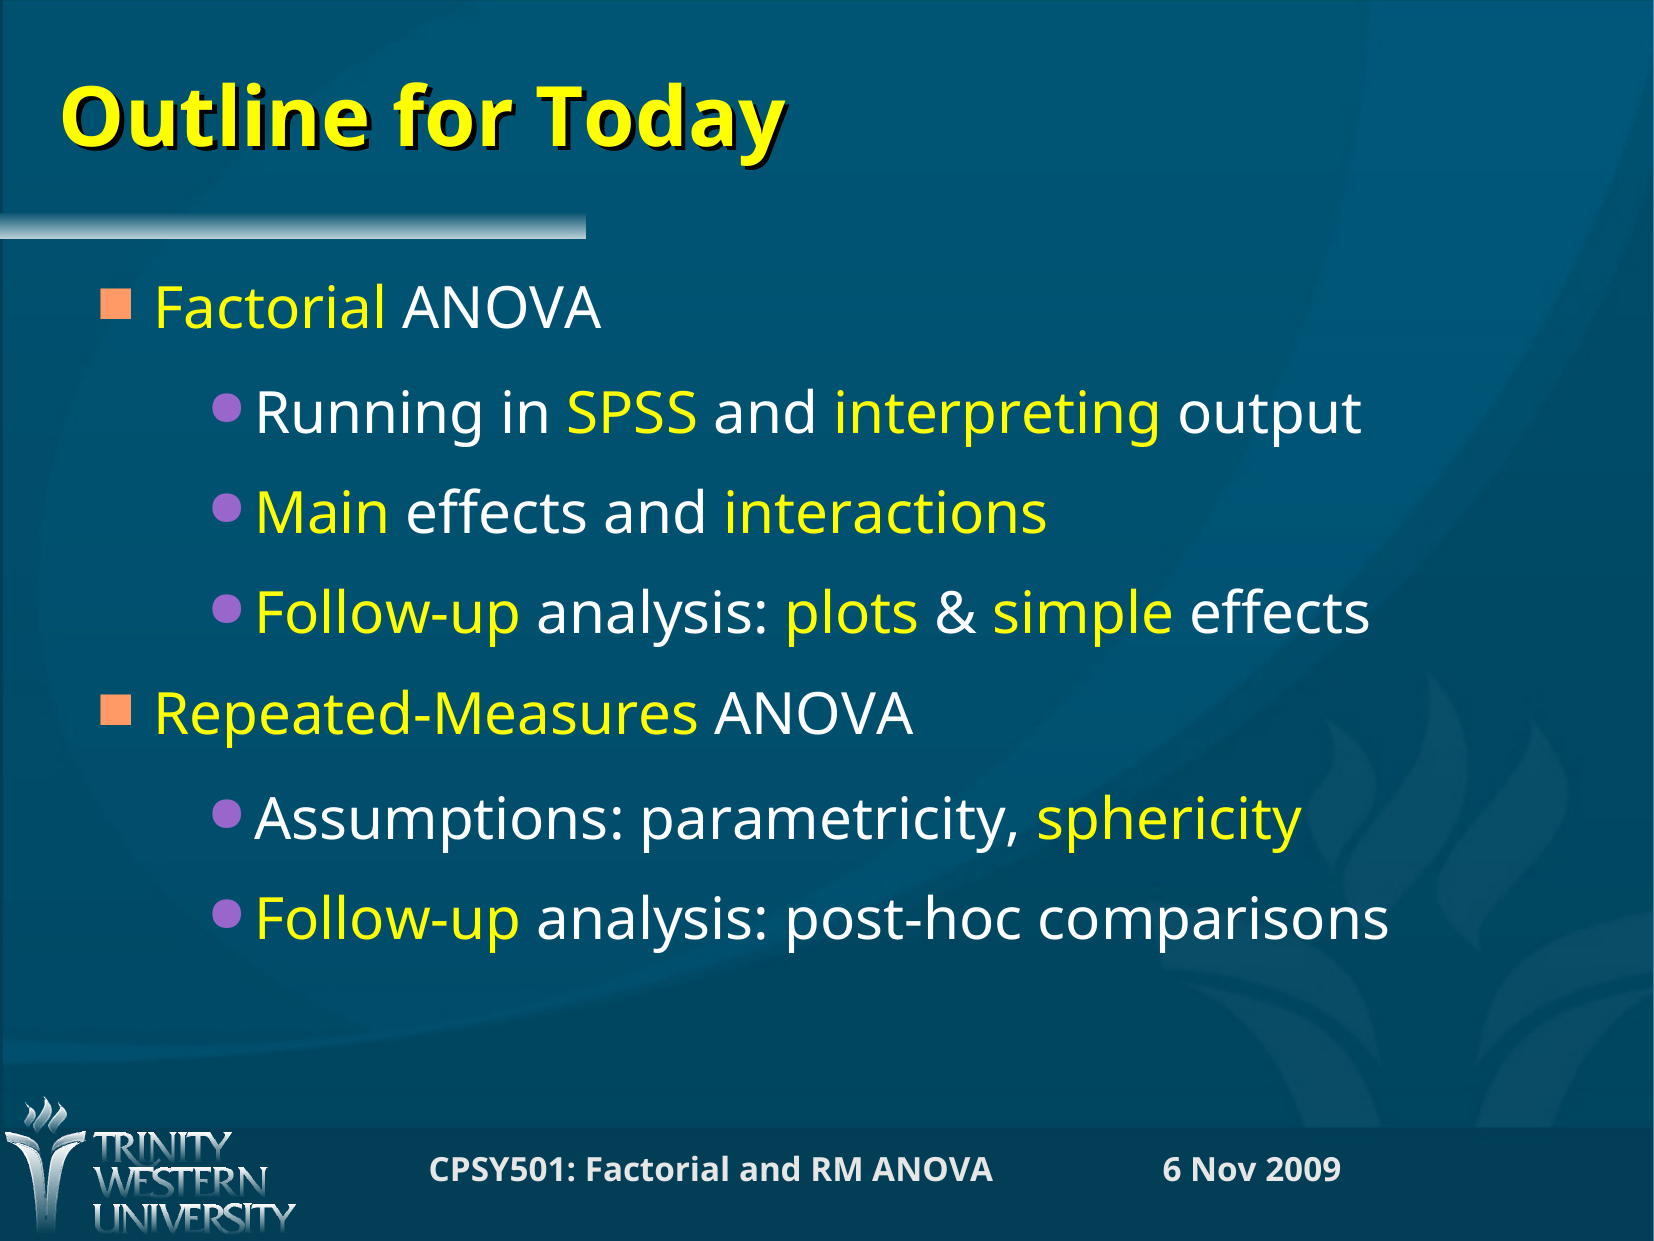

# Outline for Today
Factorial ANOVA
Running in SPSS and interpreting output
Main effects and interactions
Follow-up analysis: plots & simple effects
Repeated-Measures ANOVA
Assumptions: parametricity, sphericity
Follow-up analysis: post-hoc comparisons
CPSY501: Factorial and RM ANOVA
6 Nov 2009